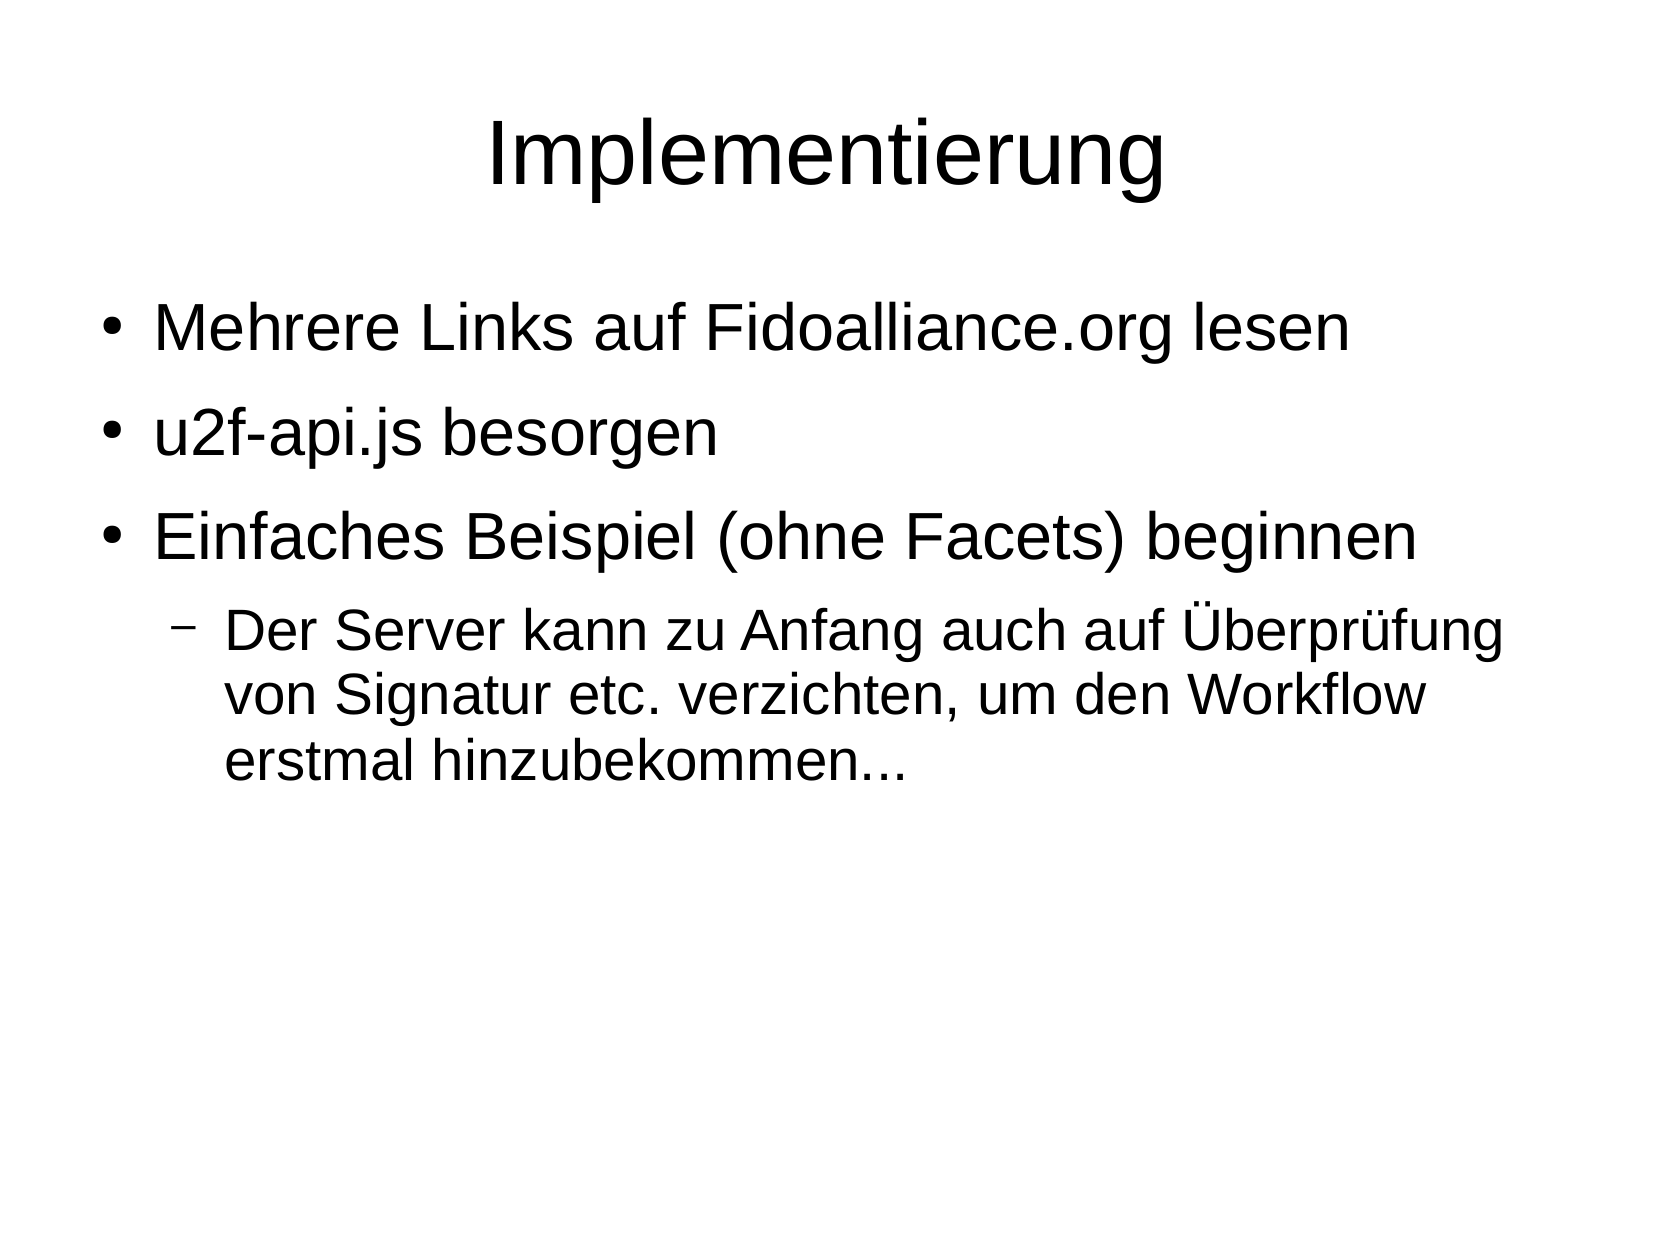

# Implementierung
Mehrere Links auf Fidoalliance.org lesen
u2f-api.js besorgen
Einfaches Beispiel (ohne Facets) beginnen
Der Server kann zu Anfang auch auf Überprüfung von Signatur etc. verzichten, um den Workflow erstmal hinzubekommen...